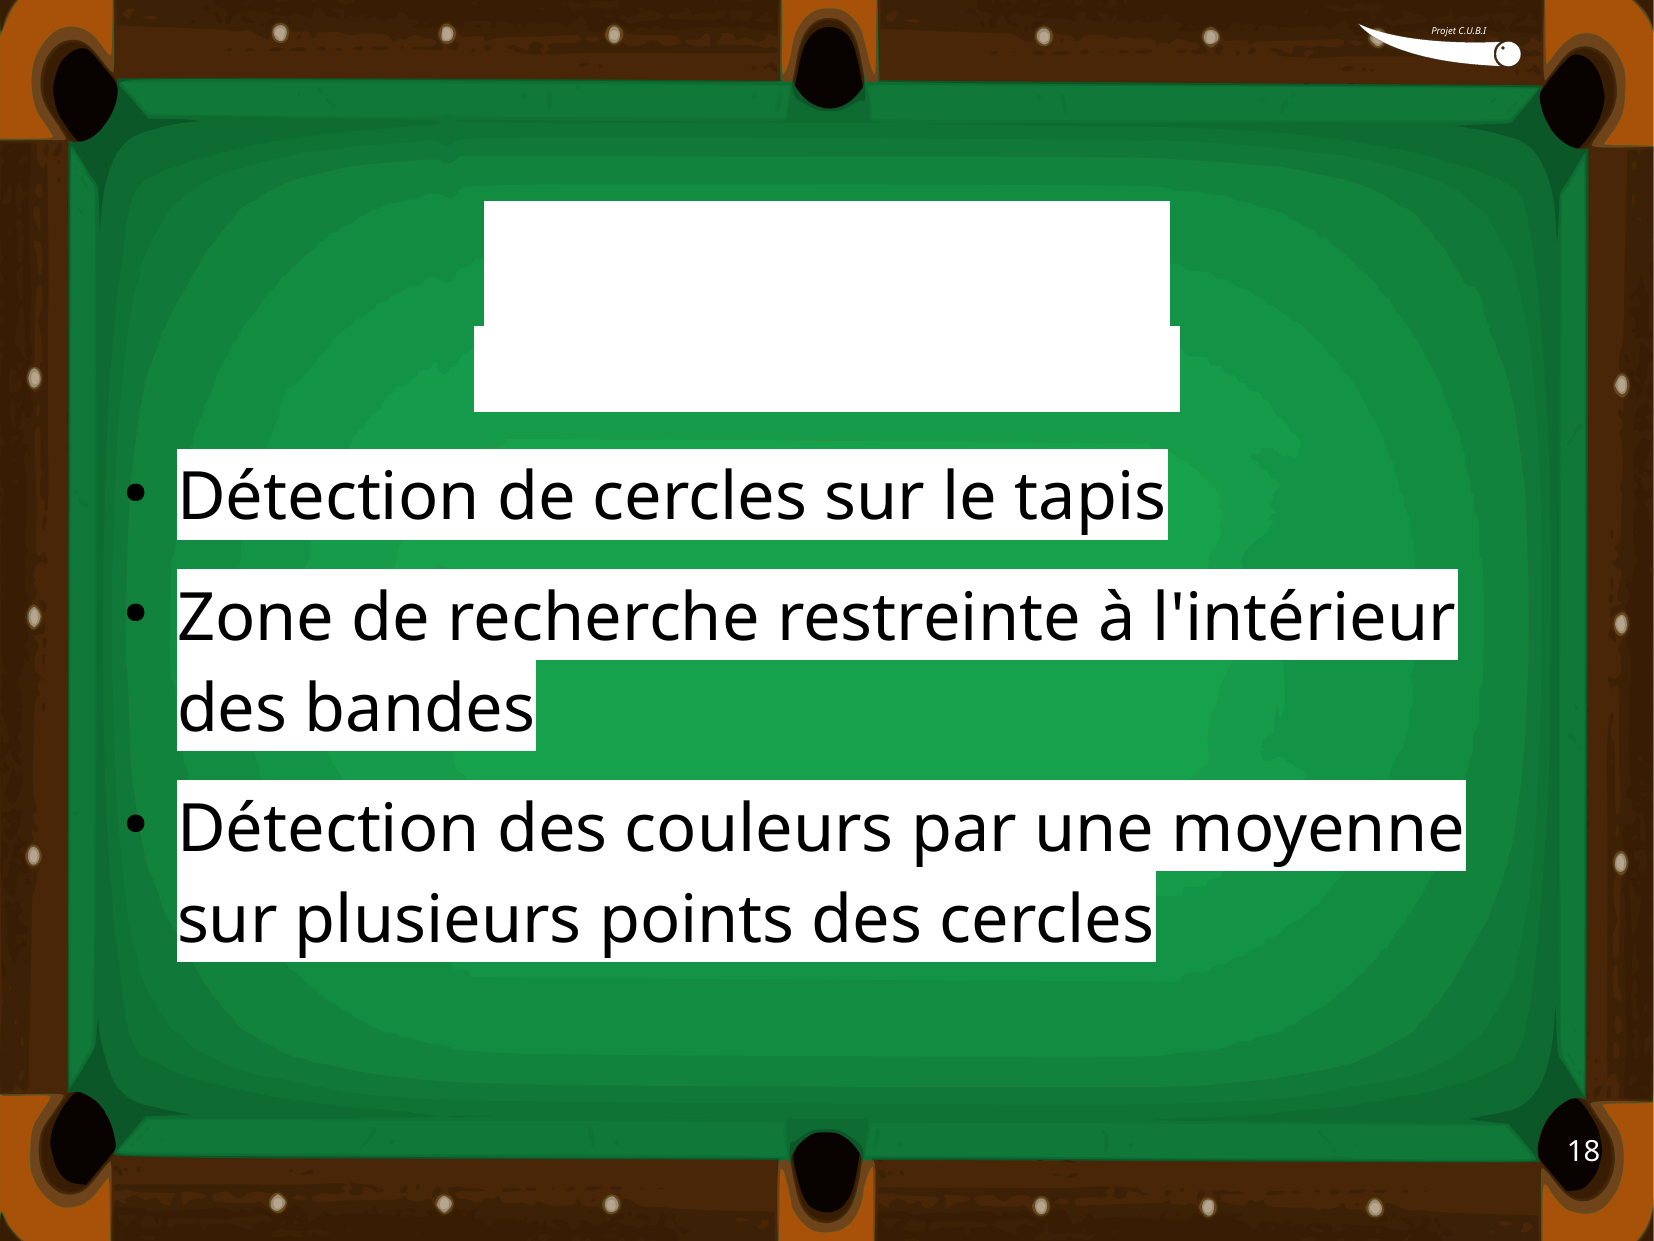

# Développement Détection des boules (1)
Détection de cercles sur le tapis
Zone de recherche restreinte à l'intérieur des bandes
Détection des couleurs par une moyenne sur plusieurs points des cercles
18